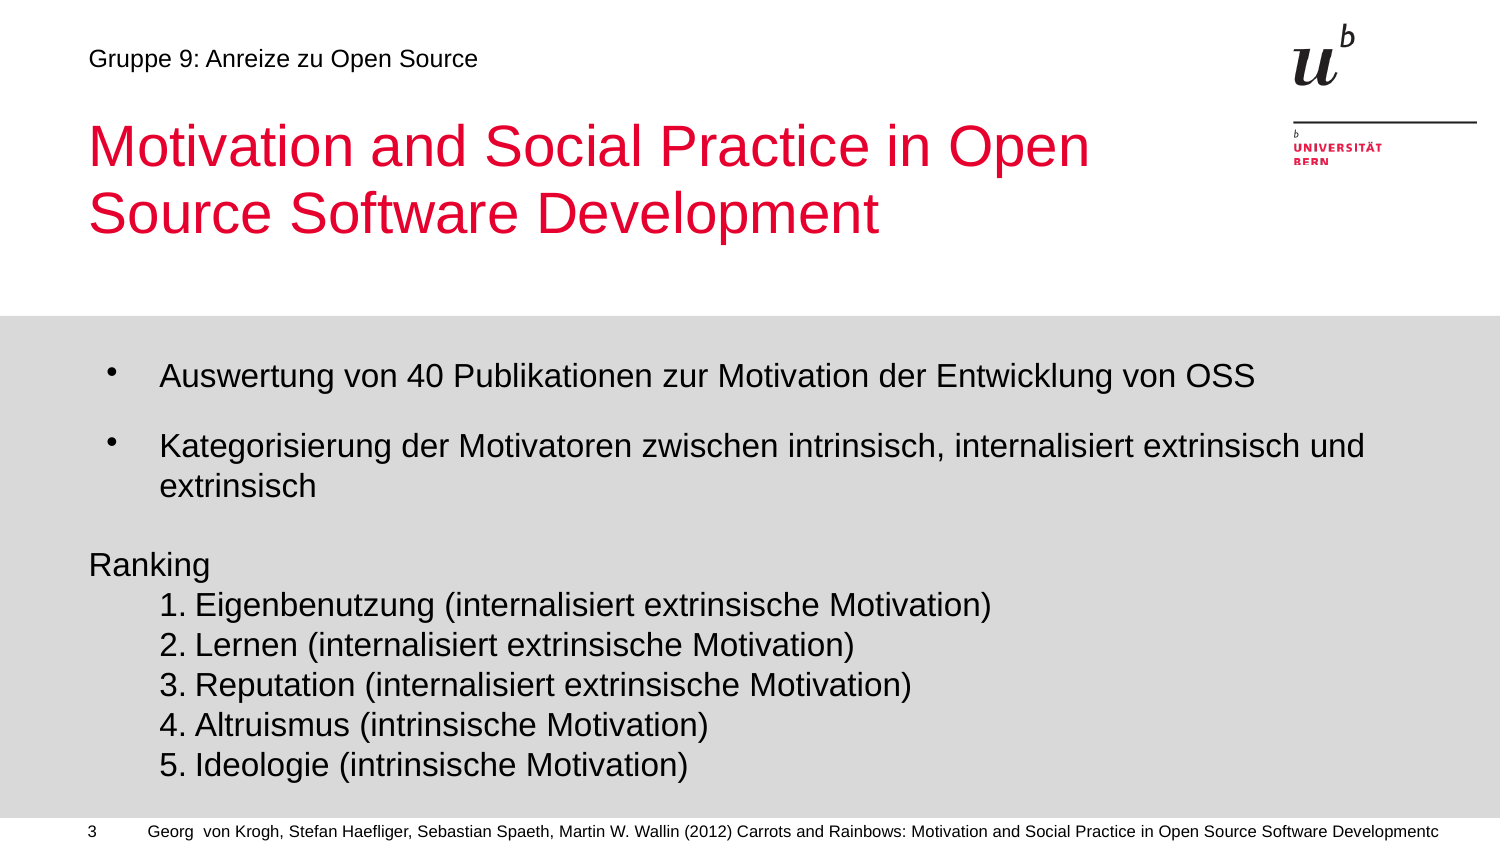

Motivation and Social Practice in Open Source Software Development
Auswertung von 40 Publikationen zur Motivation der Entwicklung von OSS
Kategorisierung der Motivatoren zwischen intrinsisch, internalisiert extrinsisch und extrinsisch
Ranking
Eigenbenutzung (internalisiert extrinsische Motivation)
Lernen (internalisiert extrinsische Motivation)
Reputation (internalisiert extrinsische Motivation)
Altruismus (intrinsische Motivation)
Ideologie (intrinsische Motivation)
Georg von Krogh, Stefan Haefliger, Sebastian Spaeth, Martin W. Wallin (2012) Carrots and Rainbows: Motivation and Social Practice in Open Source Software Developmentc